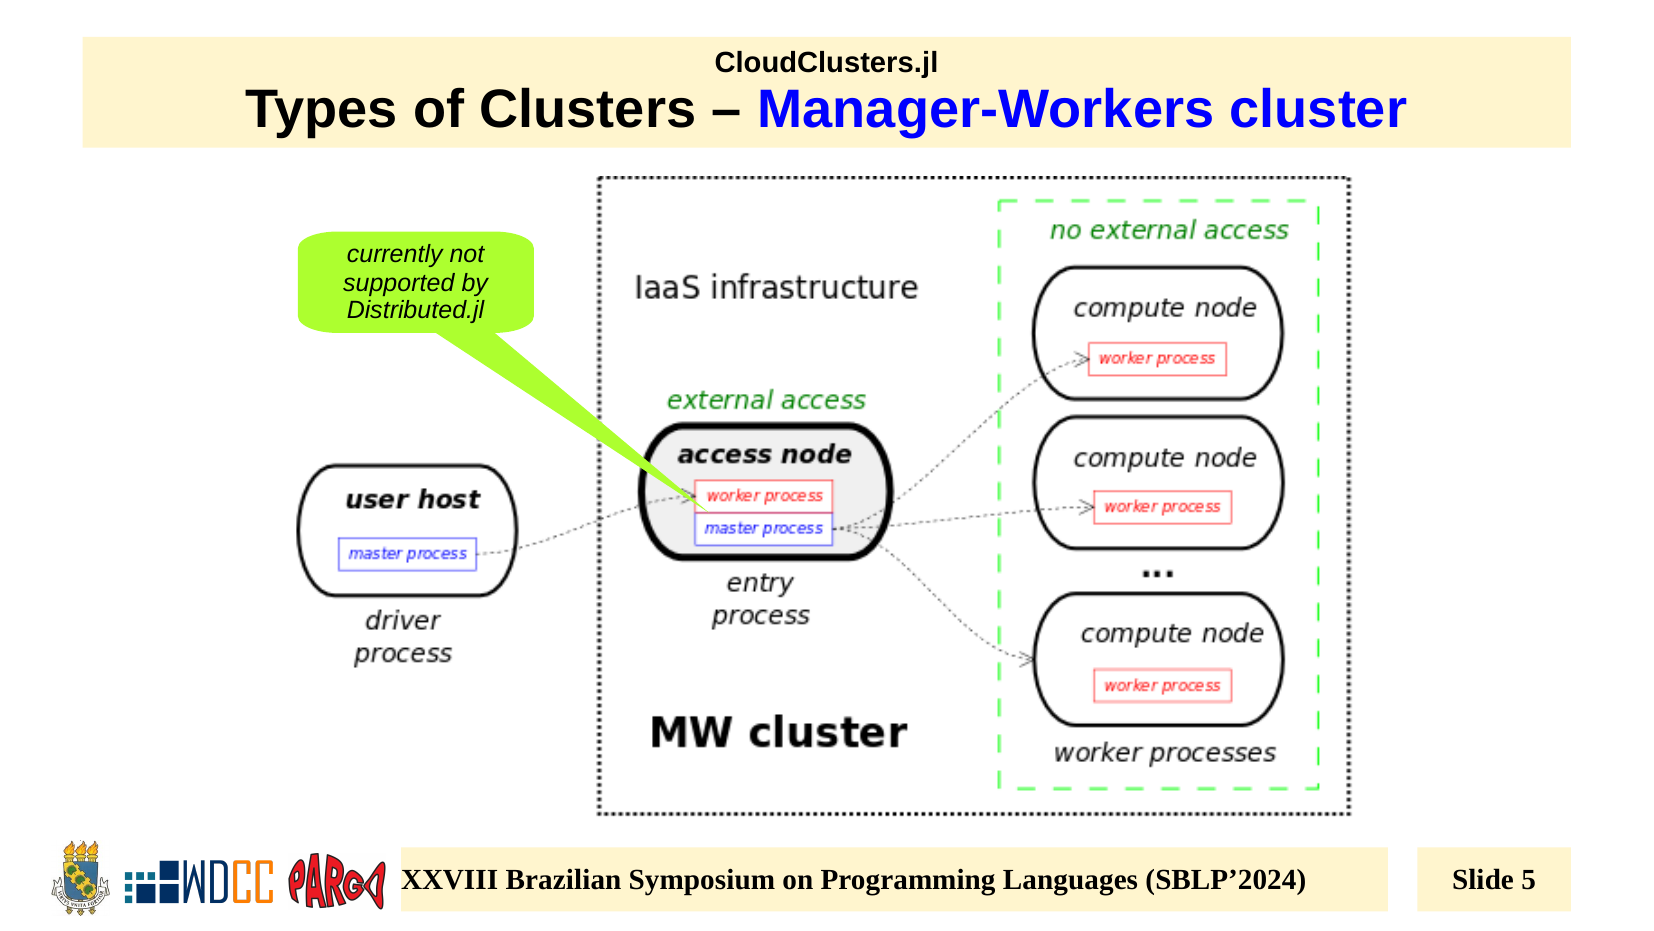

# CloudClusters.jl Types of Clusters – Manager-Workers cluster
currently not supported by
Distributed.jl
Computação de Alto Desempenho - ParGO - MDCC/UFC
5